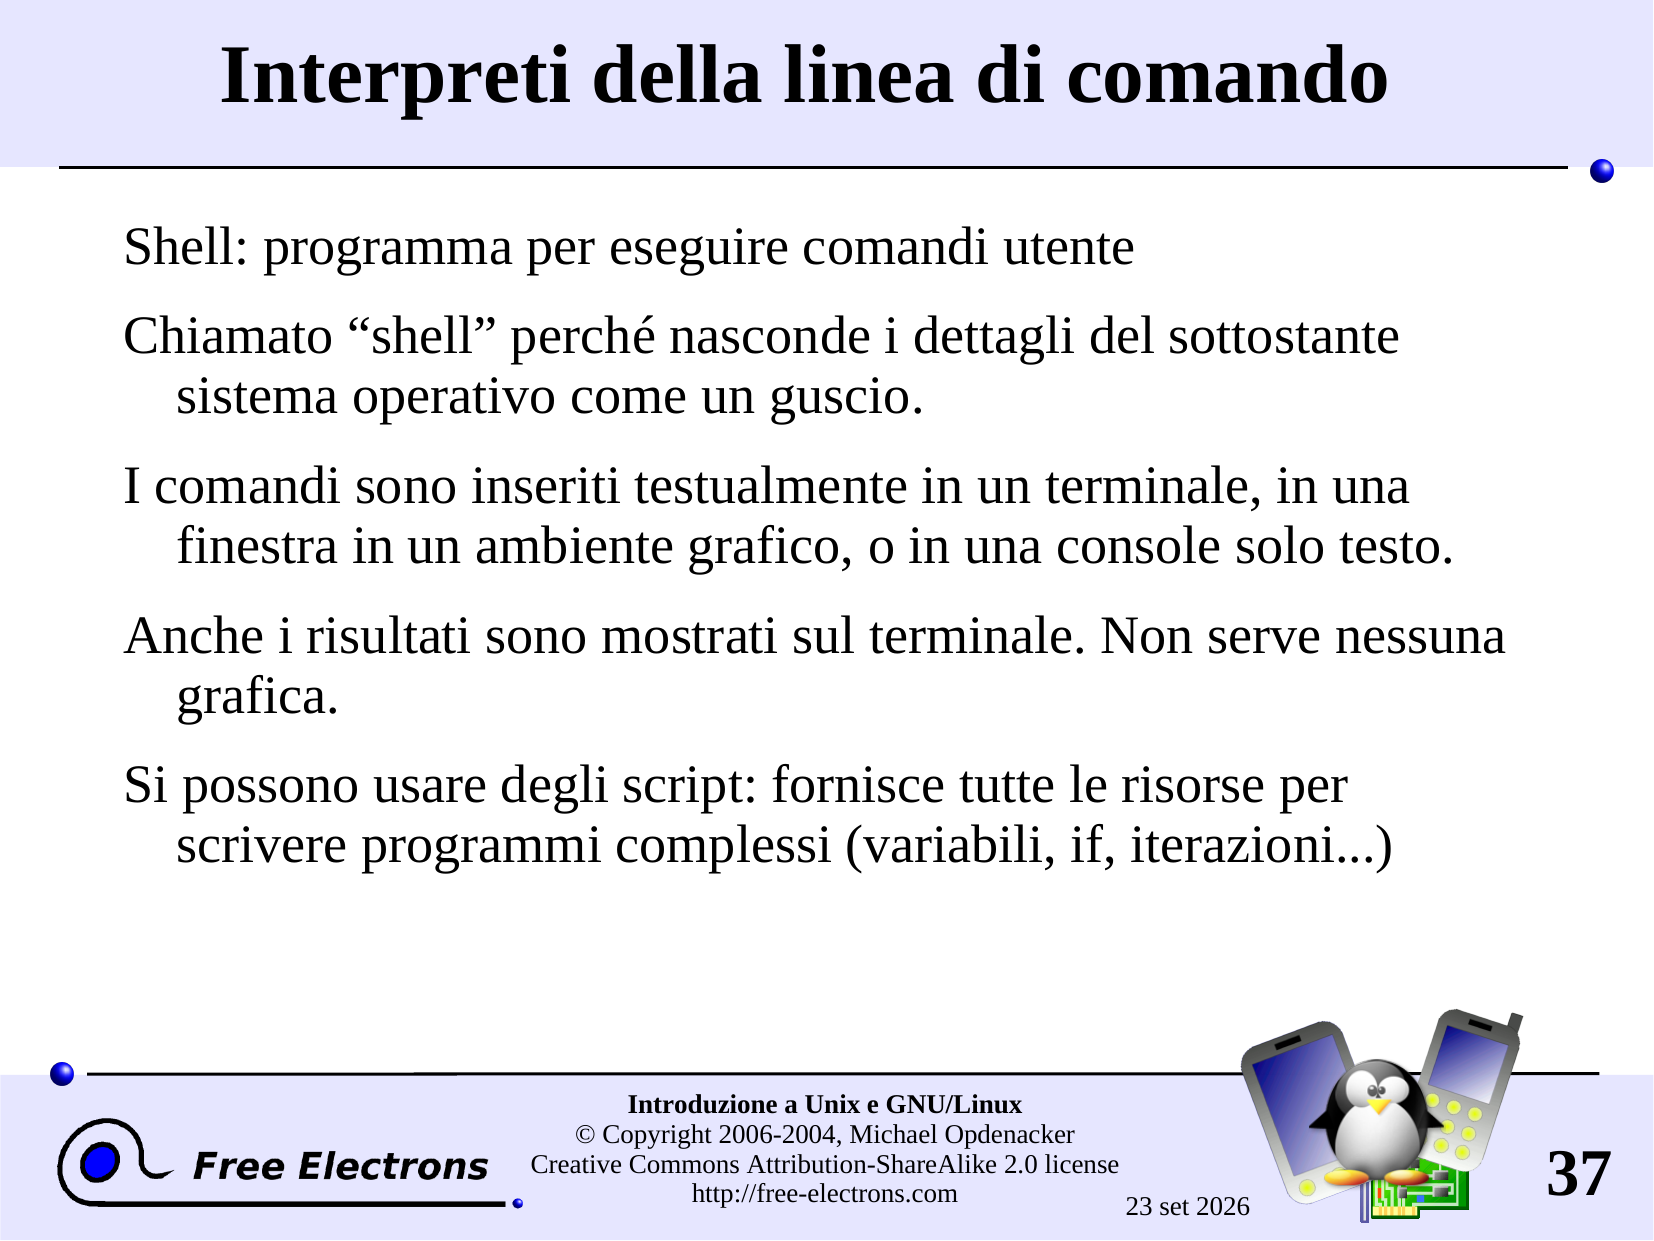

# Interpreti della linea di comando
Shell: programma per eseguire comandi utente
Chiamato “shell” perché nasconde i dettagli del sottostante sistema operativo come un guscio.
I comandi sono inseriti testualmente in un terminale, in una finestra in un ambiente grafico, o in una console solo testo.
Anche i risultati sono mostrati sul terminale. Non serve nessuna grafica.
Si possono usare degli script: fornisce tutte le risorse per scrivere programmi complessi (variabili, if, iterazioni...)